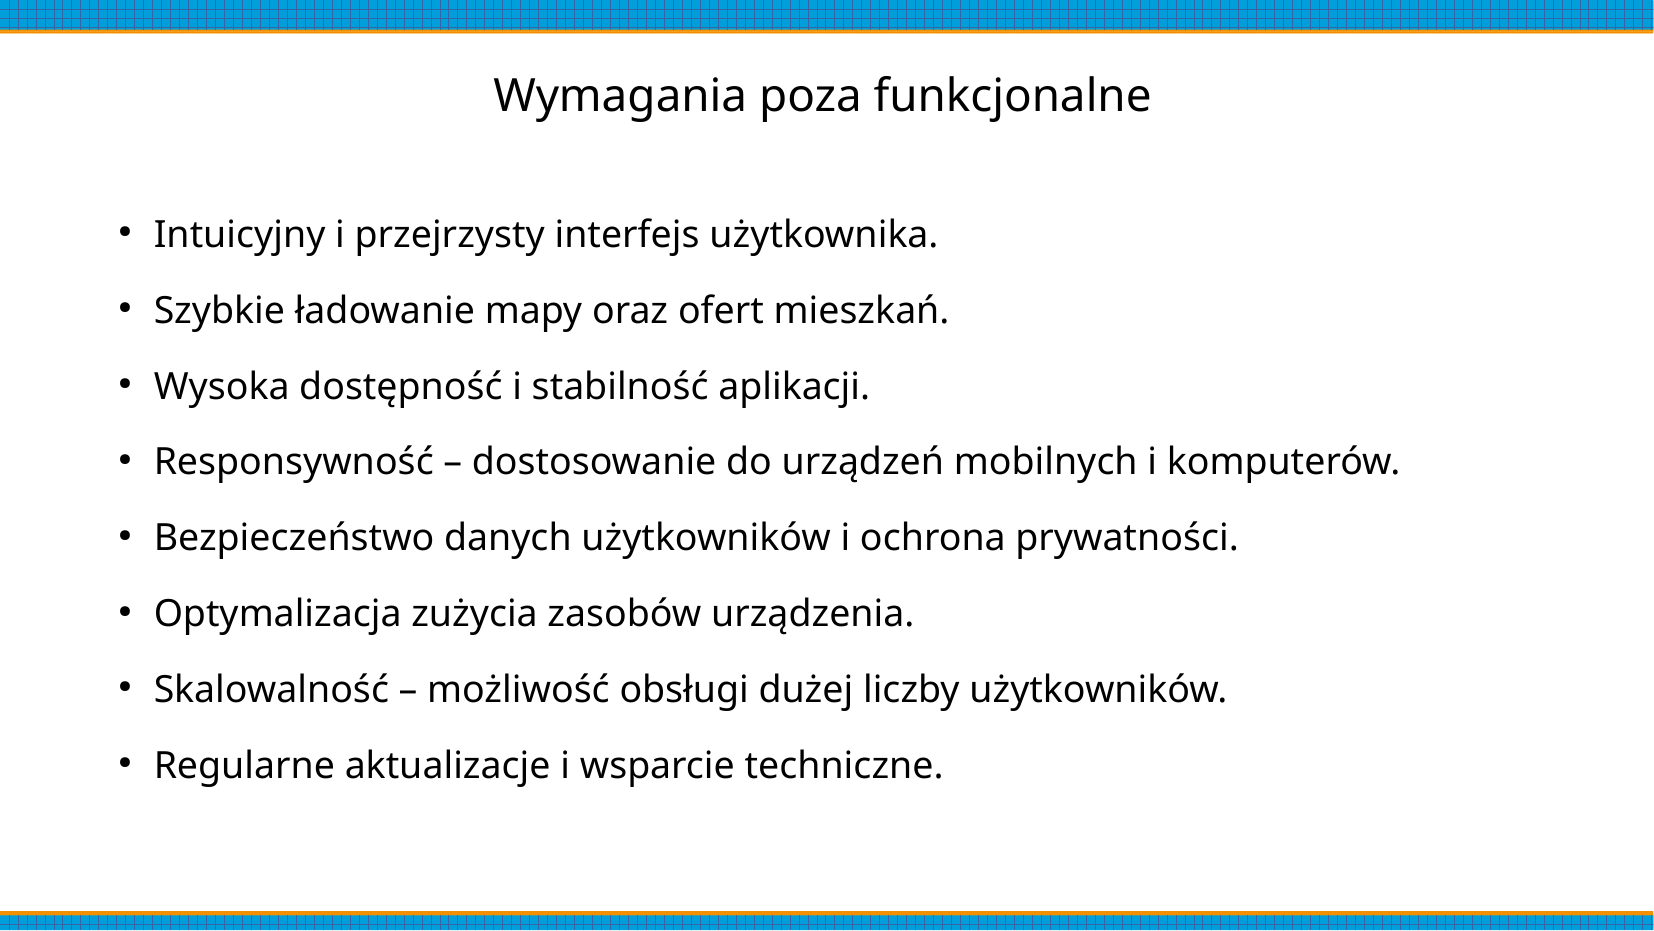

Wymagania poza funkcjonalne
Intuicyjny i przejrzysty interfejs użytkownika.
Szybkie ładowanie mapy oraz ofert mieszkań.
Wysoka dostępność i stabilność aplikacji.
Responsywność – dostosowanie do urządzeń mobilnych i komputerów.
Bezpieczeństwo danych użytkowników i ochrona prywatności.
Optymalizacja zużycia zasobów urządzenia.
Skalowalność – możliwość obsługi dużej liczby użytkowników.
Regularne aktualizacje i wsparcie techniczne.